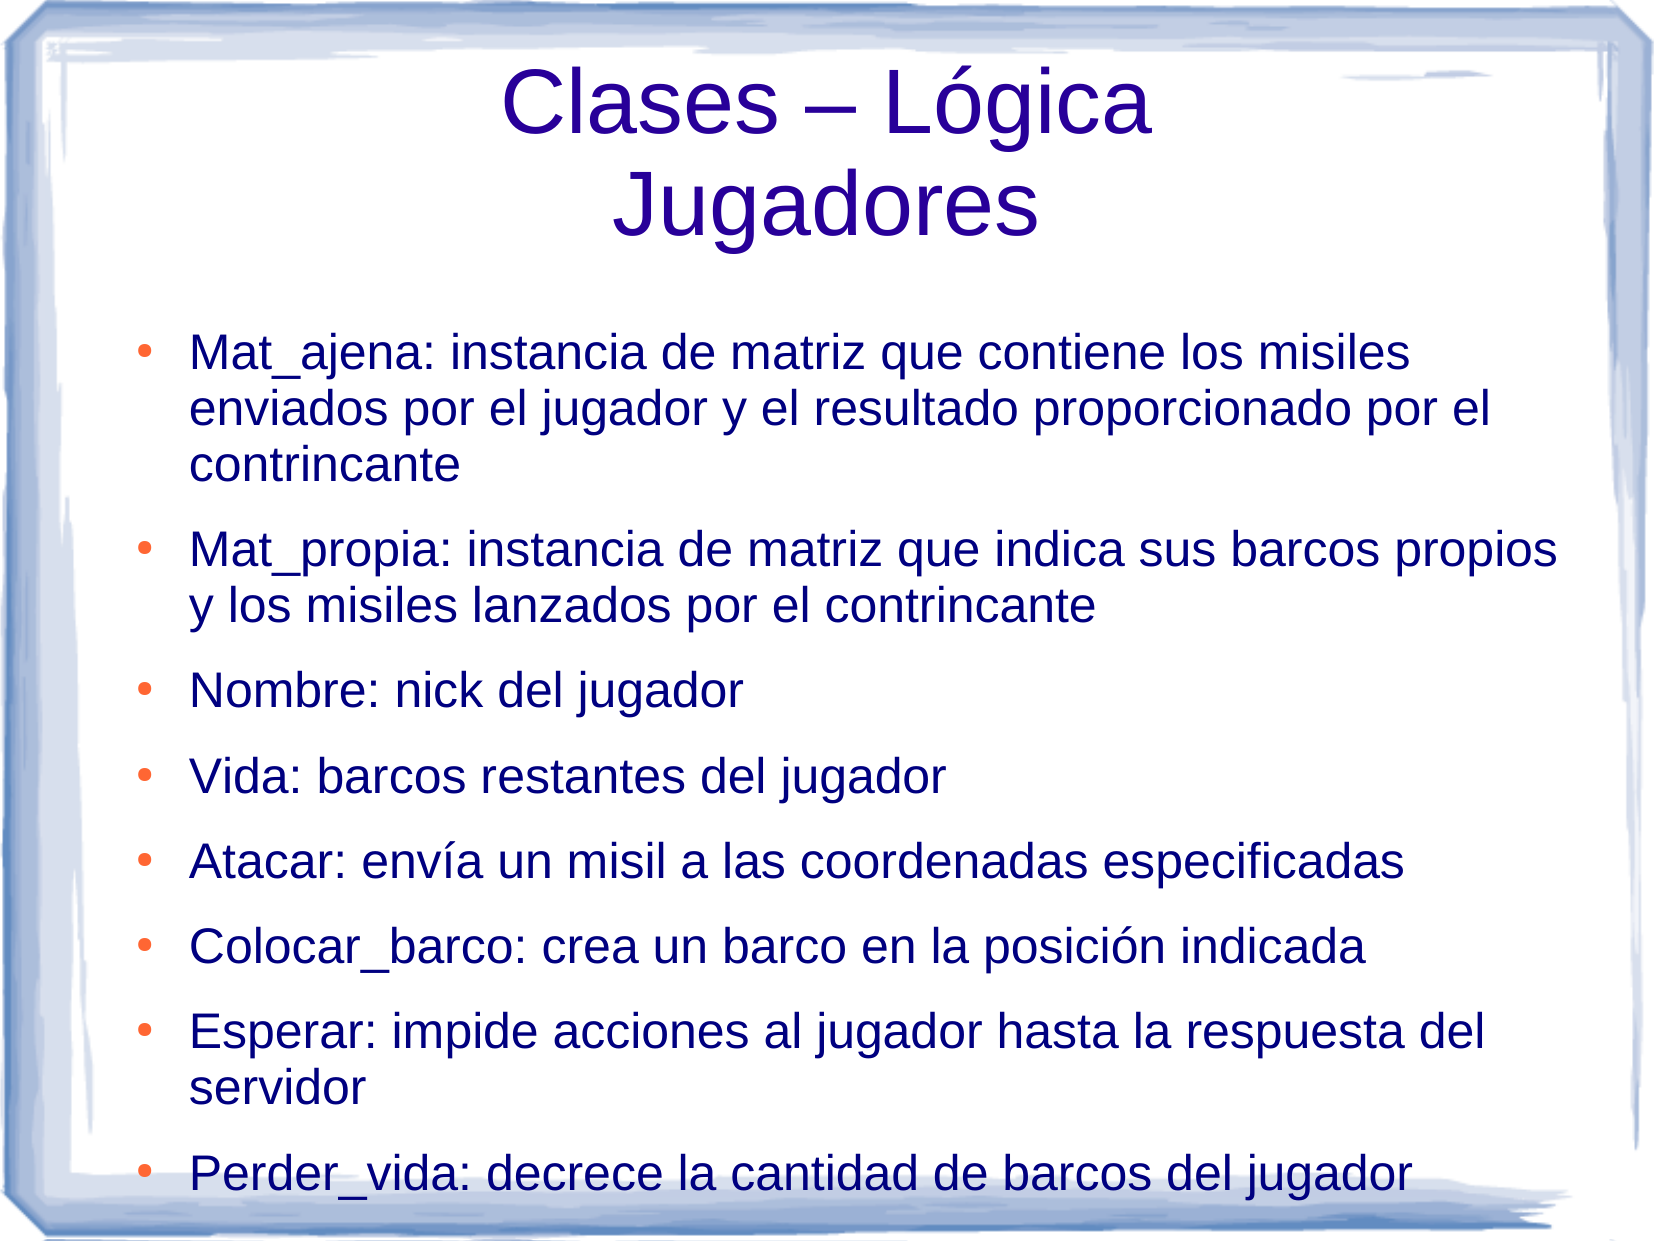

# Clases – Lógica Jugadores
Mat_ajena: instancia de matriz que contiene los misiles enviados por el jugador y el resultado proporcionado por el contrincante
Mat_propia: instancia de matriz que indica sus barcos propios y los misiles lanzados por el contrincante
Nombre: nick del jugador
Vida: barcos restantes del jugador
Atacar: envía un misil a las coordenadas especificadas
Colocar_barco: crea un barco en la posición indicada
Esperar: impide acciones al jugador hasta la respuesta del servidor
Perder_vida: decrece la cantidad de barcos del jugador